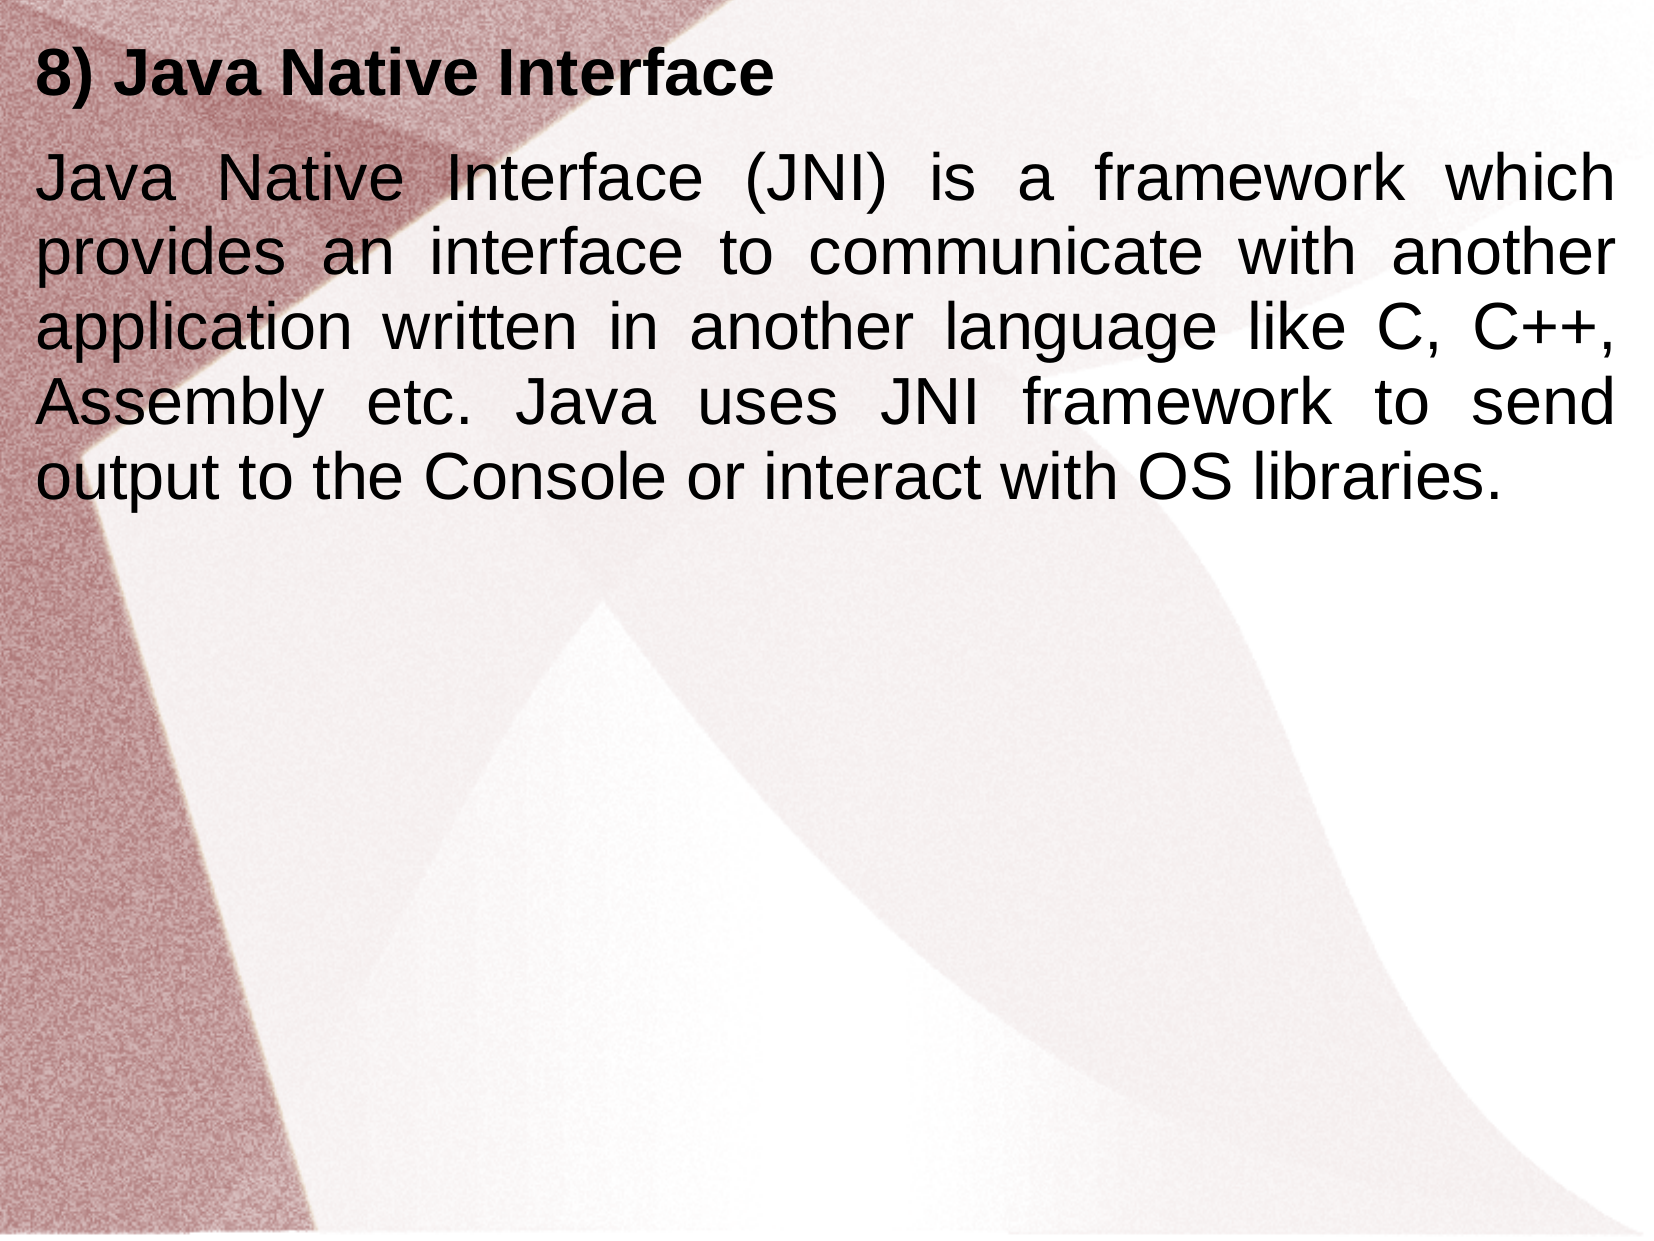

# 8) Java Native Interface
Java Native Interface (JNI) is a framework which provides an interface to communicate with another application written in another language like C, C++, Assembly etc. Java uses JNI framework to send output to the Console or interact with OS libraries.